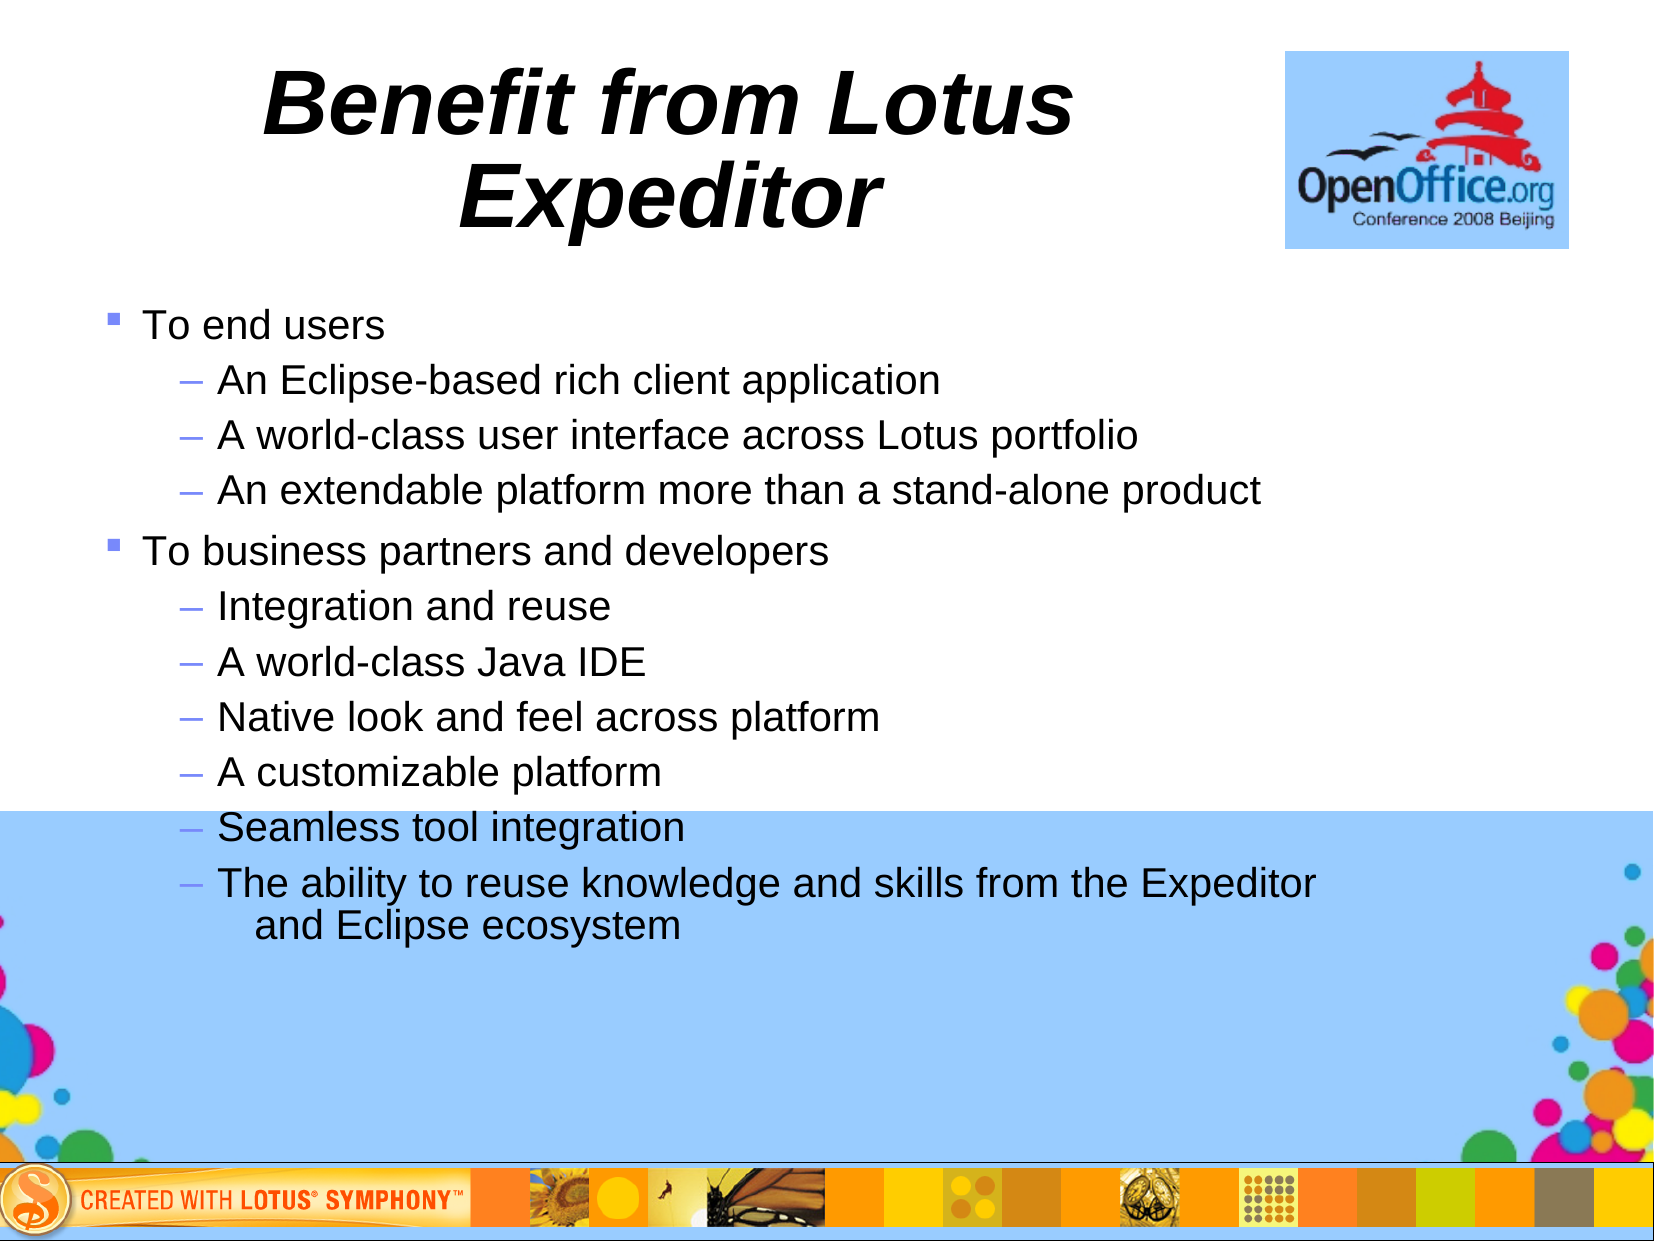

# Benefit from Lotus Expeditor
To end users
An Eclipse-based rich client application
A world-class user interface across Lotus portfolio
An extendable platform more than a stand-alone product
To business partners and developers
Integration and reuse
A world-class Java IDE
Native look and feel across platform
A customizable platform
Seamless tool integration
The ability to reuse knowledge and skills from the Expeditor and Eclipse ecosystem